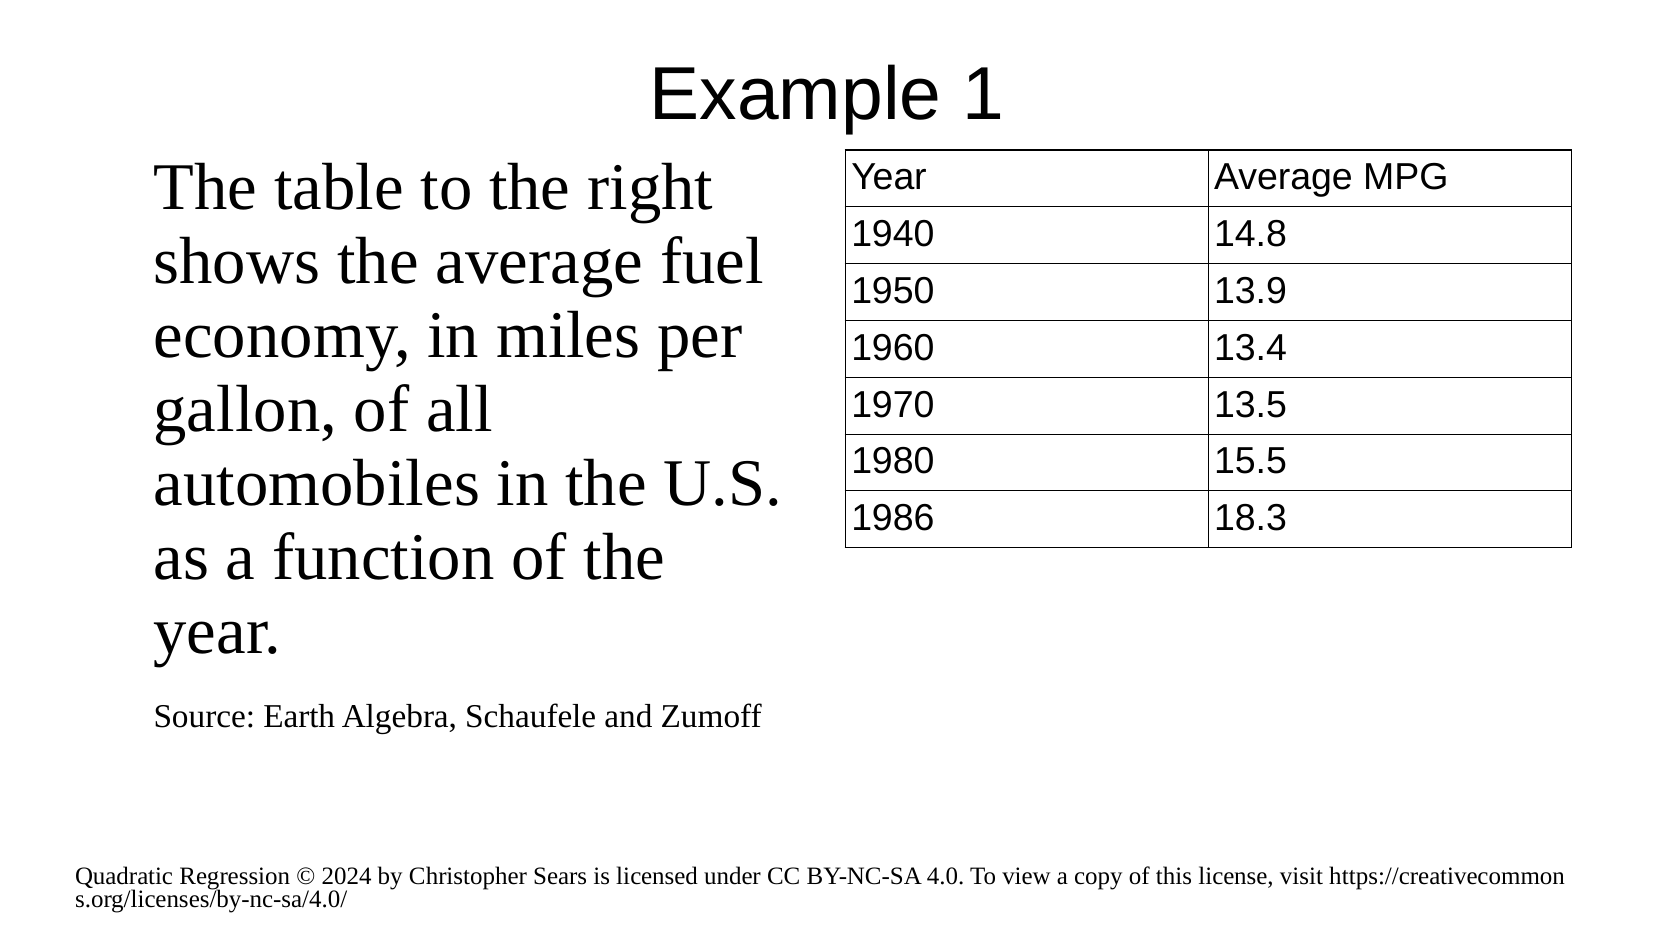

# Example 1
The table to the right shows the average fuel economy, in miles per gallon, of all automobiles in the U.S. as a function of the year.
Source: Earth Algebra, Schaufele and Zumoff
| Year | Average MPG |
| --- | --- |
| 1940 | 14.8 |
| 1950 | 13.9 |
| 1960 | 13.4 |
| 1970 | 13.5 |
| 1980 | 15.5 |
| 1986 | 18.3 |
Quadratic Regression © 2024 by Christopher Sears is licensed under CC BY-NC-SA 4.0. To view a copy of this license, visit https://creativecommons.org/licenses/by-nc-sa/4.0/